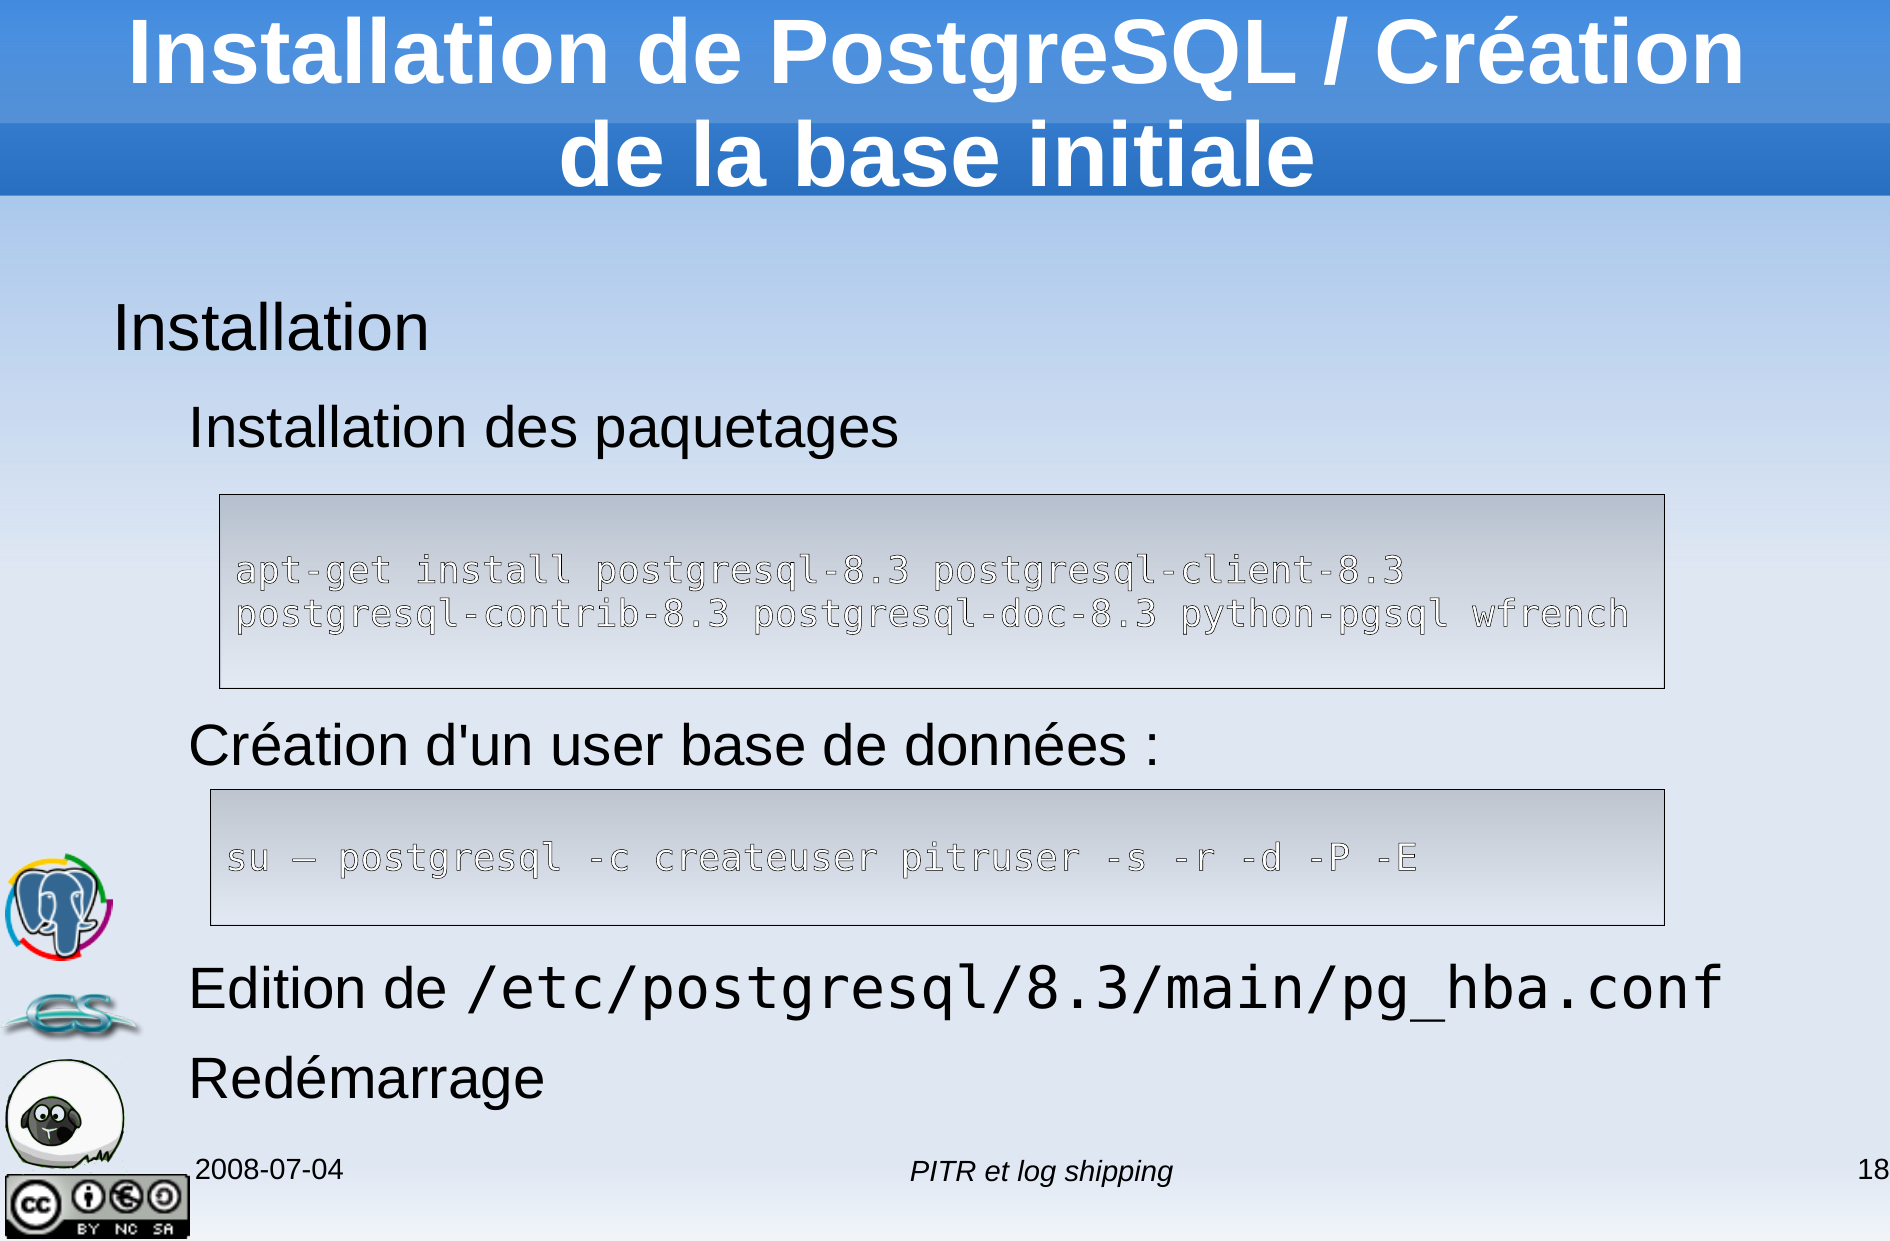

# Installation de PostgreSQL / Création de la base initiale
Installation
Installation des paquetages
Création d'un user base de données :
Edition de /etc/postgresql/8.3/main/pg_hba.conf
Redémarrage
apt-get install postgresql-8.3 postgresql-client-8.3 postgresql-contrib-8.3 postgresql-doc-8.3 python-pgsql wfrench
su – postgresql -c createuser pitruser -s -r -d -P -E
2008-07-04
18
PITR et log shipping